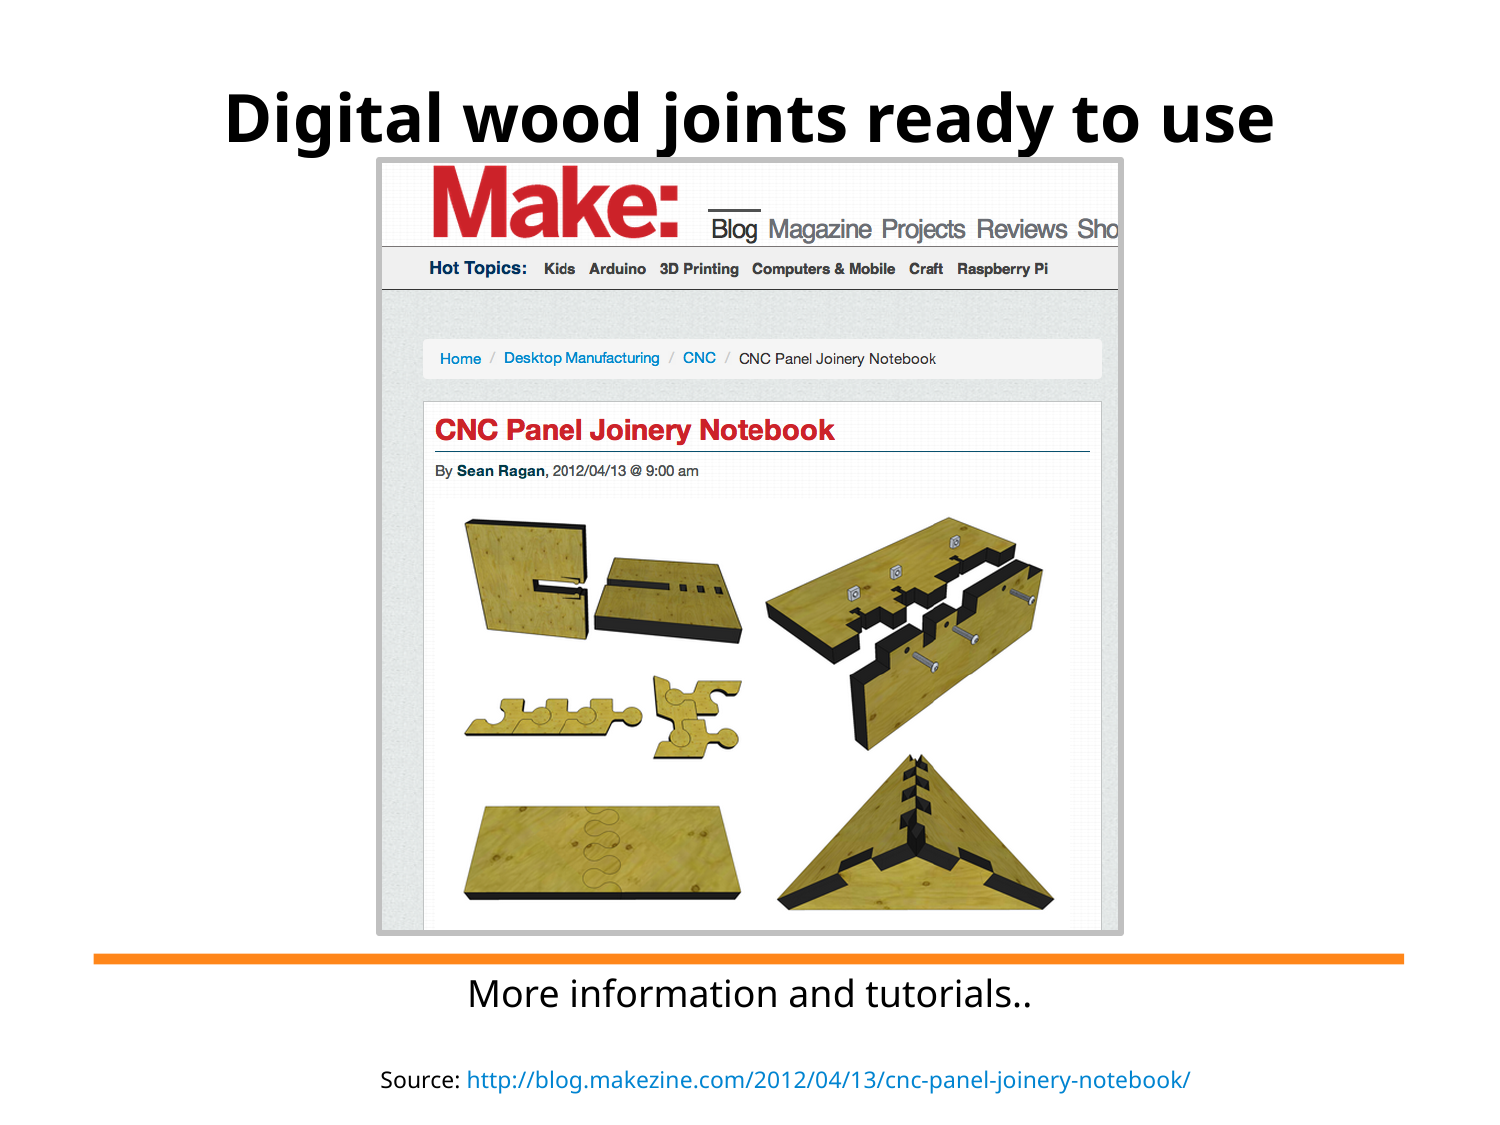

# Digital wood joints ready to use
More information and tutorials..
Source: http://blog.makezine.com/2012/04/13/cnc-panel-joinery-notebook/